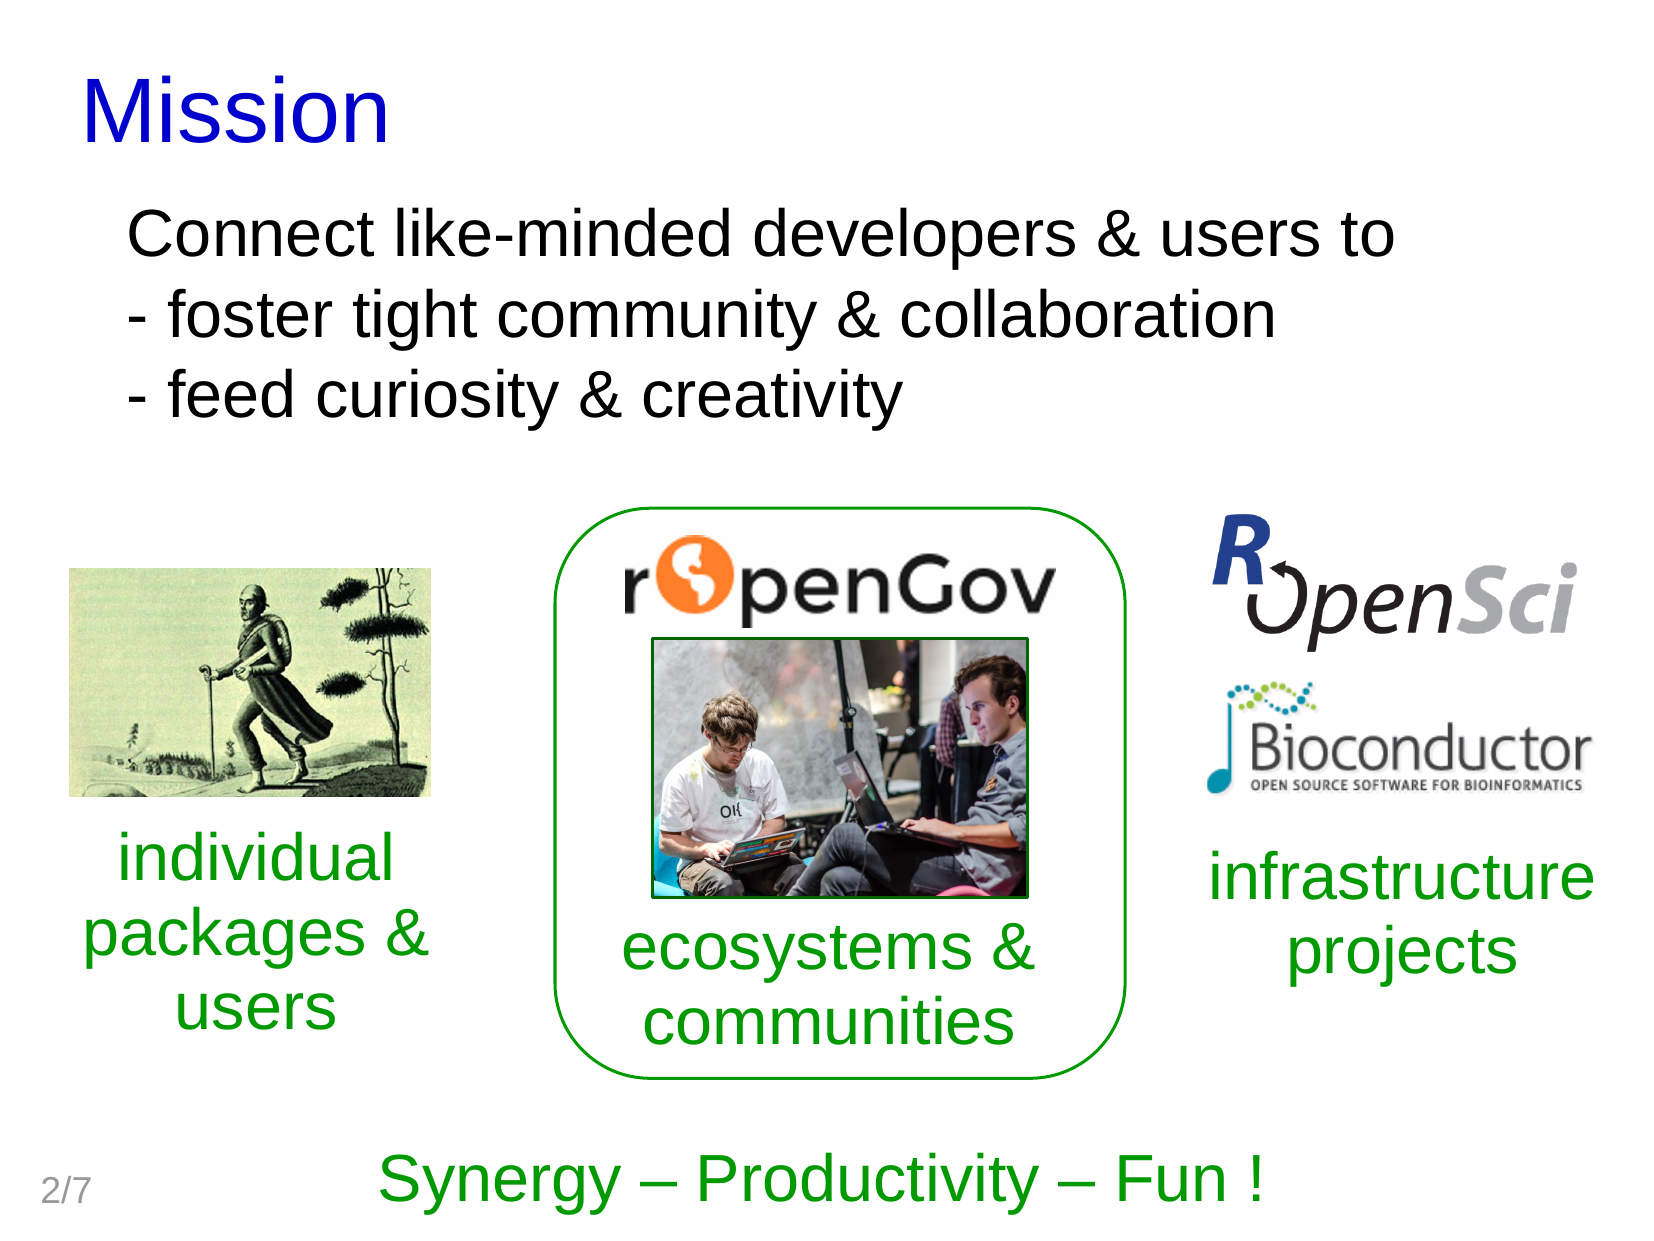

Mission
# Connect like-minded developers & users to
- foster tight community & collaboration
- feed curiosity & creativity
individual packages & users
infrastructure projects
ecosystems & communities
Synergy – Productivity – Fun !